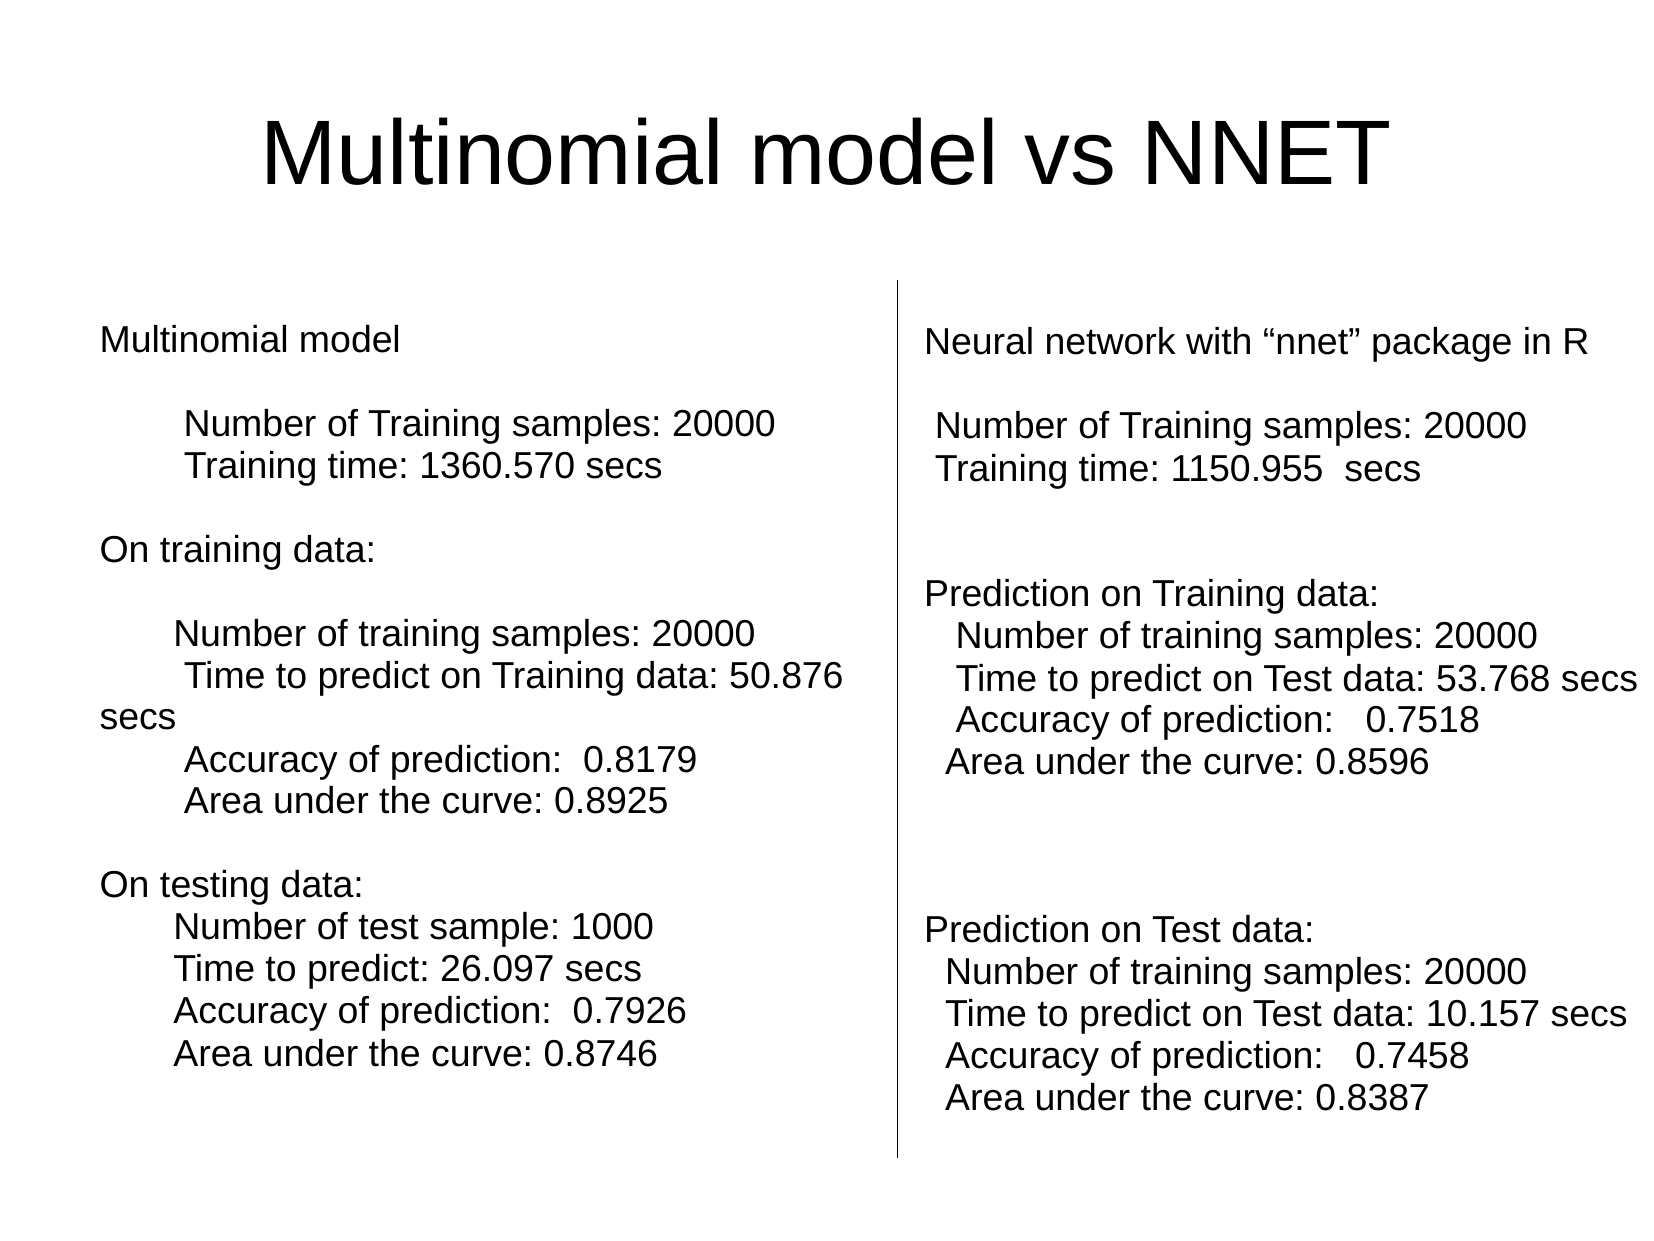

# Multinomial model vs NNET
Neural network with “nnet” package in R
 Number of Training samples: 20000
 Training time: 1150.955 secs
Prediction on Training data:
 Number of training samples: 20000
 Time to predict on Test data: 53.768 secs
 Accuracy of prediction: 0.7518
 Area under the curve: 0.8596
Prediction on Test data:
 Number of training samples: 20000
 Time to predict on Test data: 10.157 secs
 Accuracy of prediction: 0.7458
 Area under the curve: 0.8387
Multinomial model
 Number of Training samples: 20000
	 Training time: 1360.570 secs
On training data:
	Number of training samples: 20000
	 Time to predict on Training data: 50.876 secs
	 Accuracy of prediction: 0.8179
	 Area under the curve: 0.8925
On testing data:
	Number of test sample: 1000
	Time to predict: 26.097 secs
	Accuracy of prediction: 0.7926
	Area under the curve: 0.8746